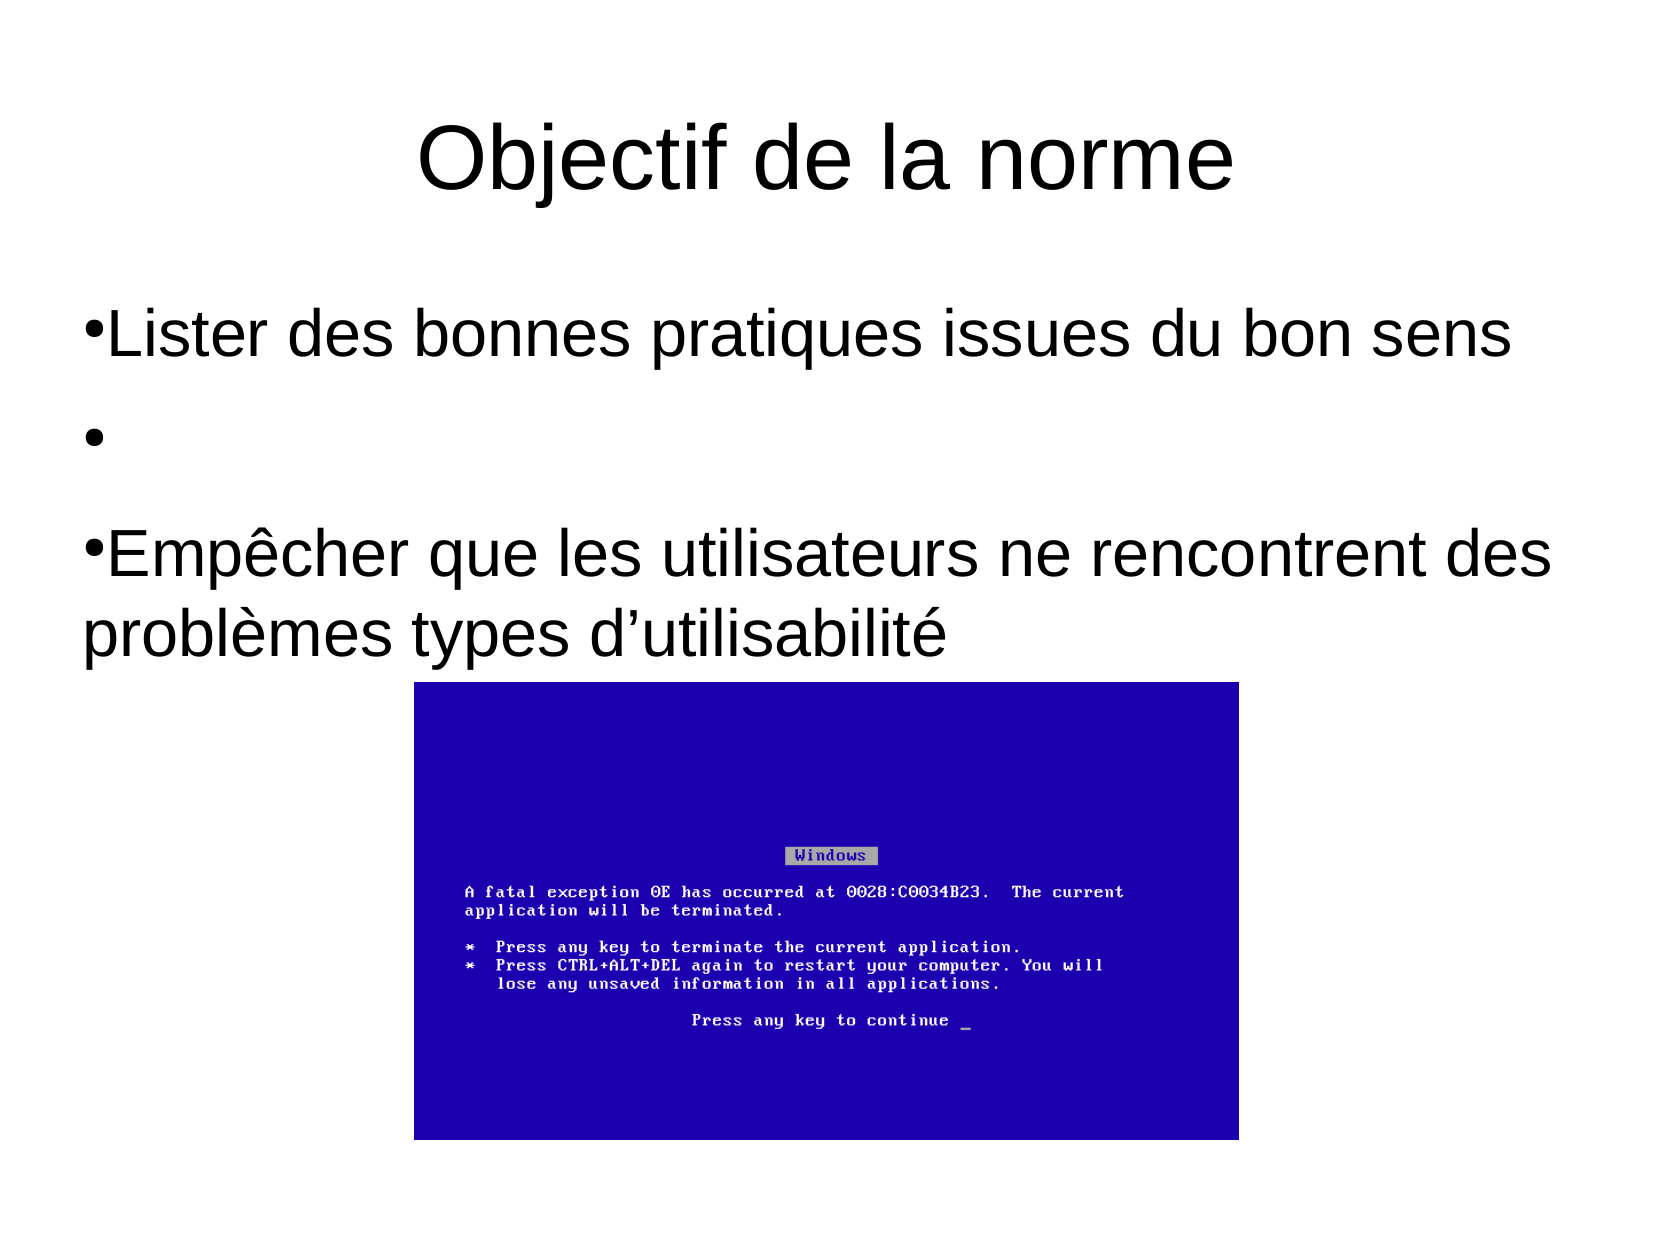

# Objectif de la norme
Lister des bonnes pratiques issues du bon sens
Empêcher que les utilisateurs ne rencontrent des problèmes types d’utilisabilité